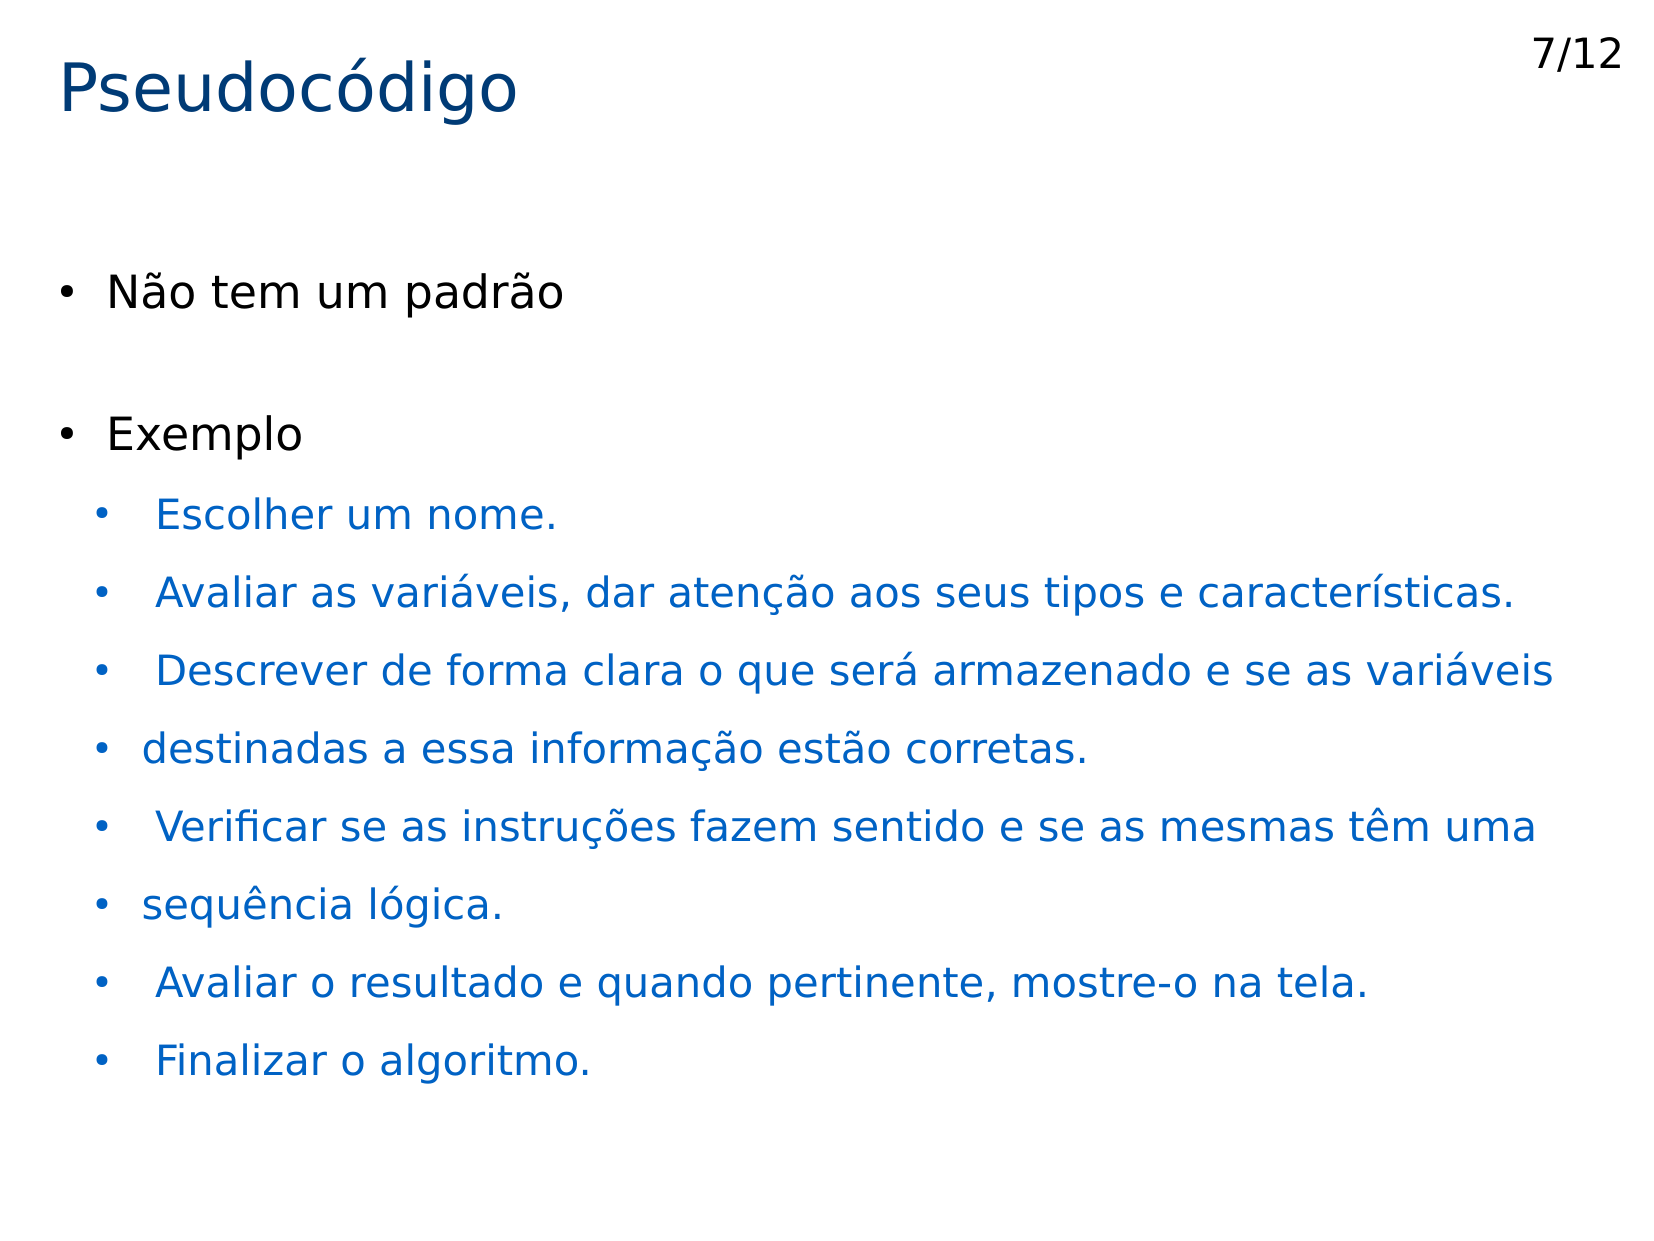

# Pseudocódigo
7
Não tem um padrão
Exemplo
 Escolher um nome.
 Avaliar as variáveis, dar atenção aos seus tipos e características.
 Descrever de forma clara o que será armazenado e se as variáveis
destinadas a essa informação estão corretas.
 Verificar se as instruções fazem sentido e se as mesmas têm uma
sequência lógica.
 Avaliar o resultado e quando pertinente, mostre-o na tela.
 Finalizar o algoritmo.